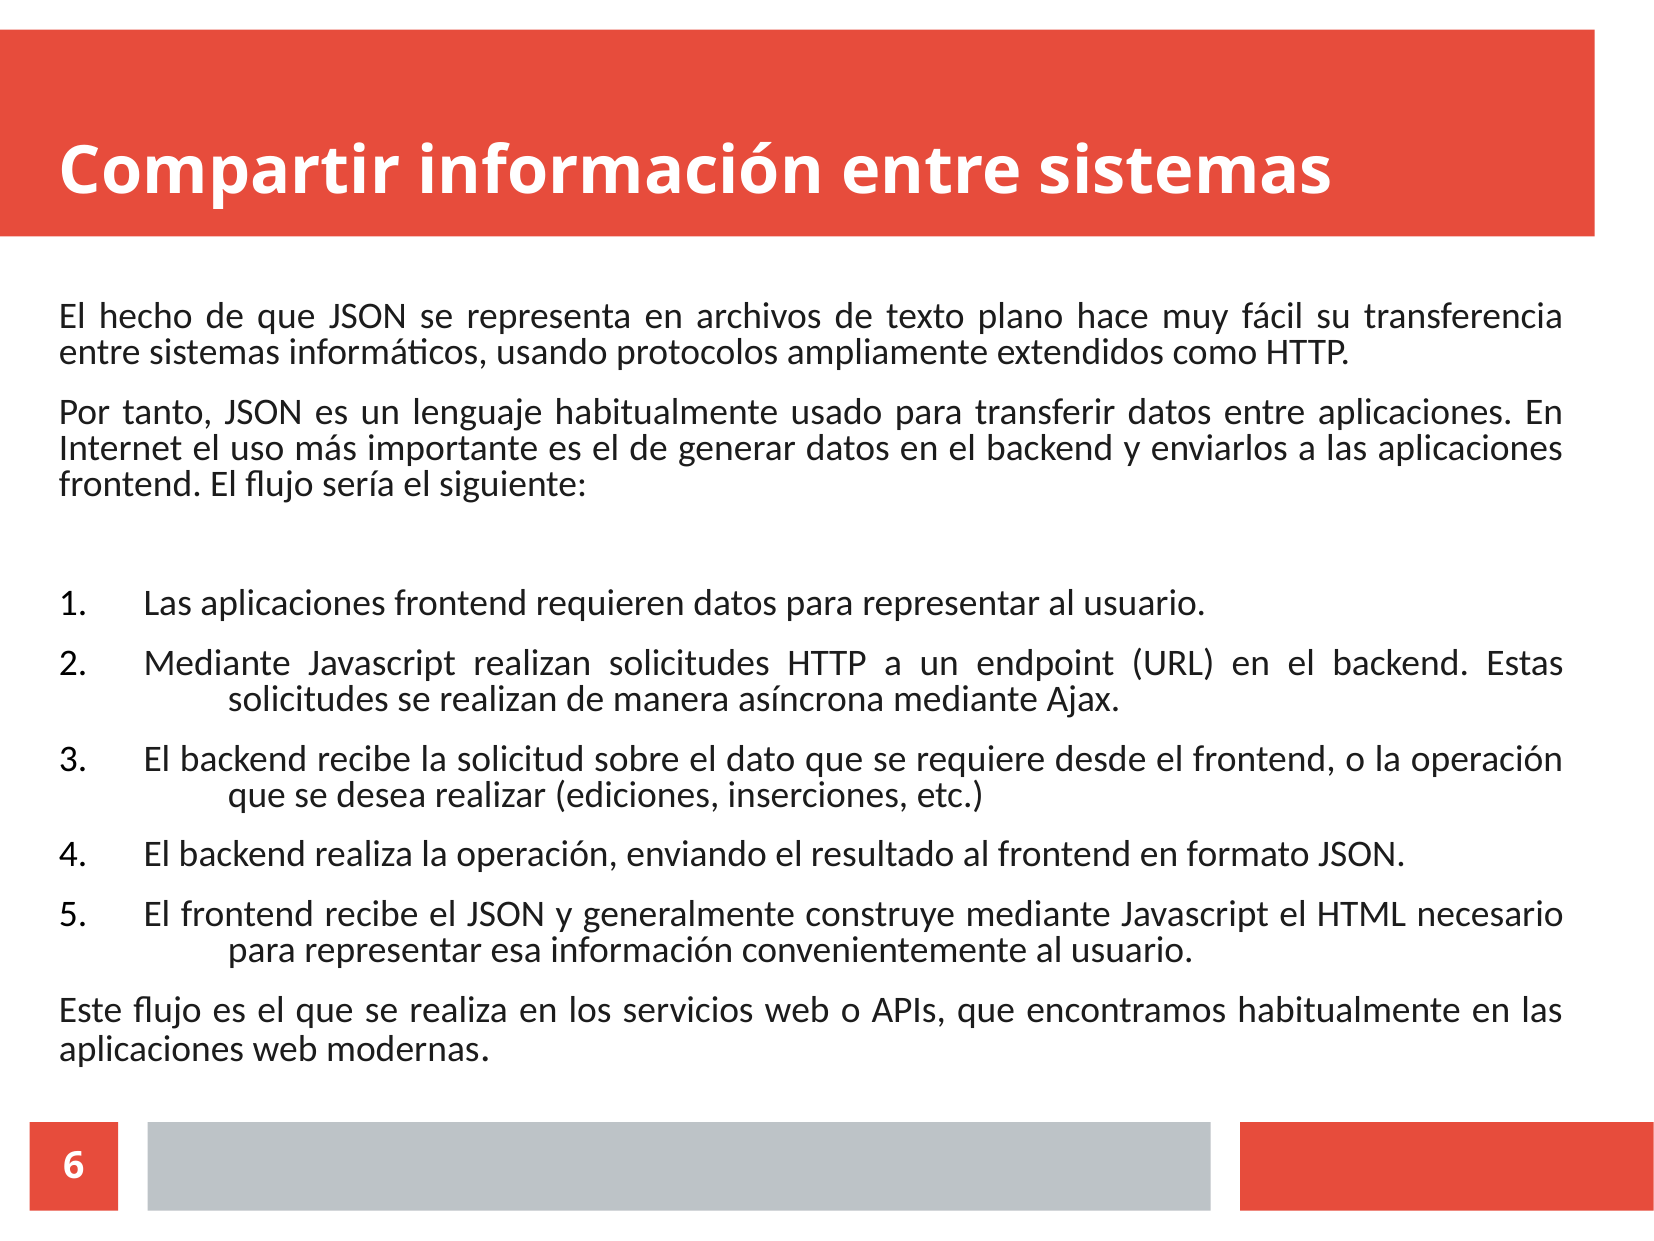

# Compartir información entre sistemas
El hecho de que JSON se representa en archivos de texto plano hace muy fácil su transferencia entre sistemas informáticos, usando protocolos ampliamente extendidos como HTTP.
Por tanto, JSON es un lenguaje habitualmente usado para transferir datos entre aplicaciones. En Internet el uso más importante es el de generar datos en el backend y enviarlos a las aplicaciones frontend. El flujo sería el siguiente:
Las aplicaciones frontend requieren datos para representar al usuario.
Mediante Javascript realizan solicitudes HTTP a un endpoint (URL) en el backend. Estas solicitudes se realizan de manera asíncrona mediante Ajax.
El backend recibe la solicitud sobre el dato que se requiere desde el frontend, o la operación que se desea realizar (ediciones, inserciones, etc.)
El backend realiza la operación, enviando el resultado al frontend en formato JSON.
El frontend recibe el JSON y generalmente construye mediante Javascript el HTML necesario para representar esa información convenientemente al usuario.
Este flujo es el que se realiza en los servicios web o APIs, que encontramos habitualmente en las aplicaciones web modernas.